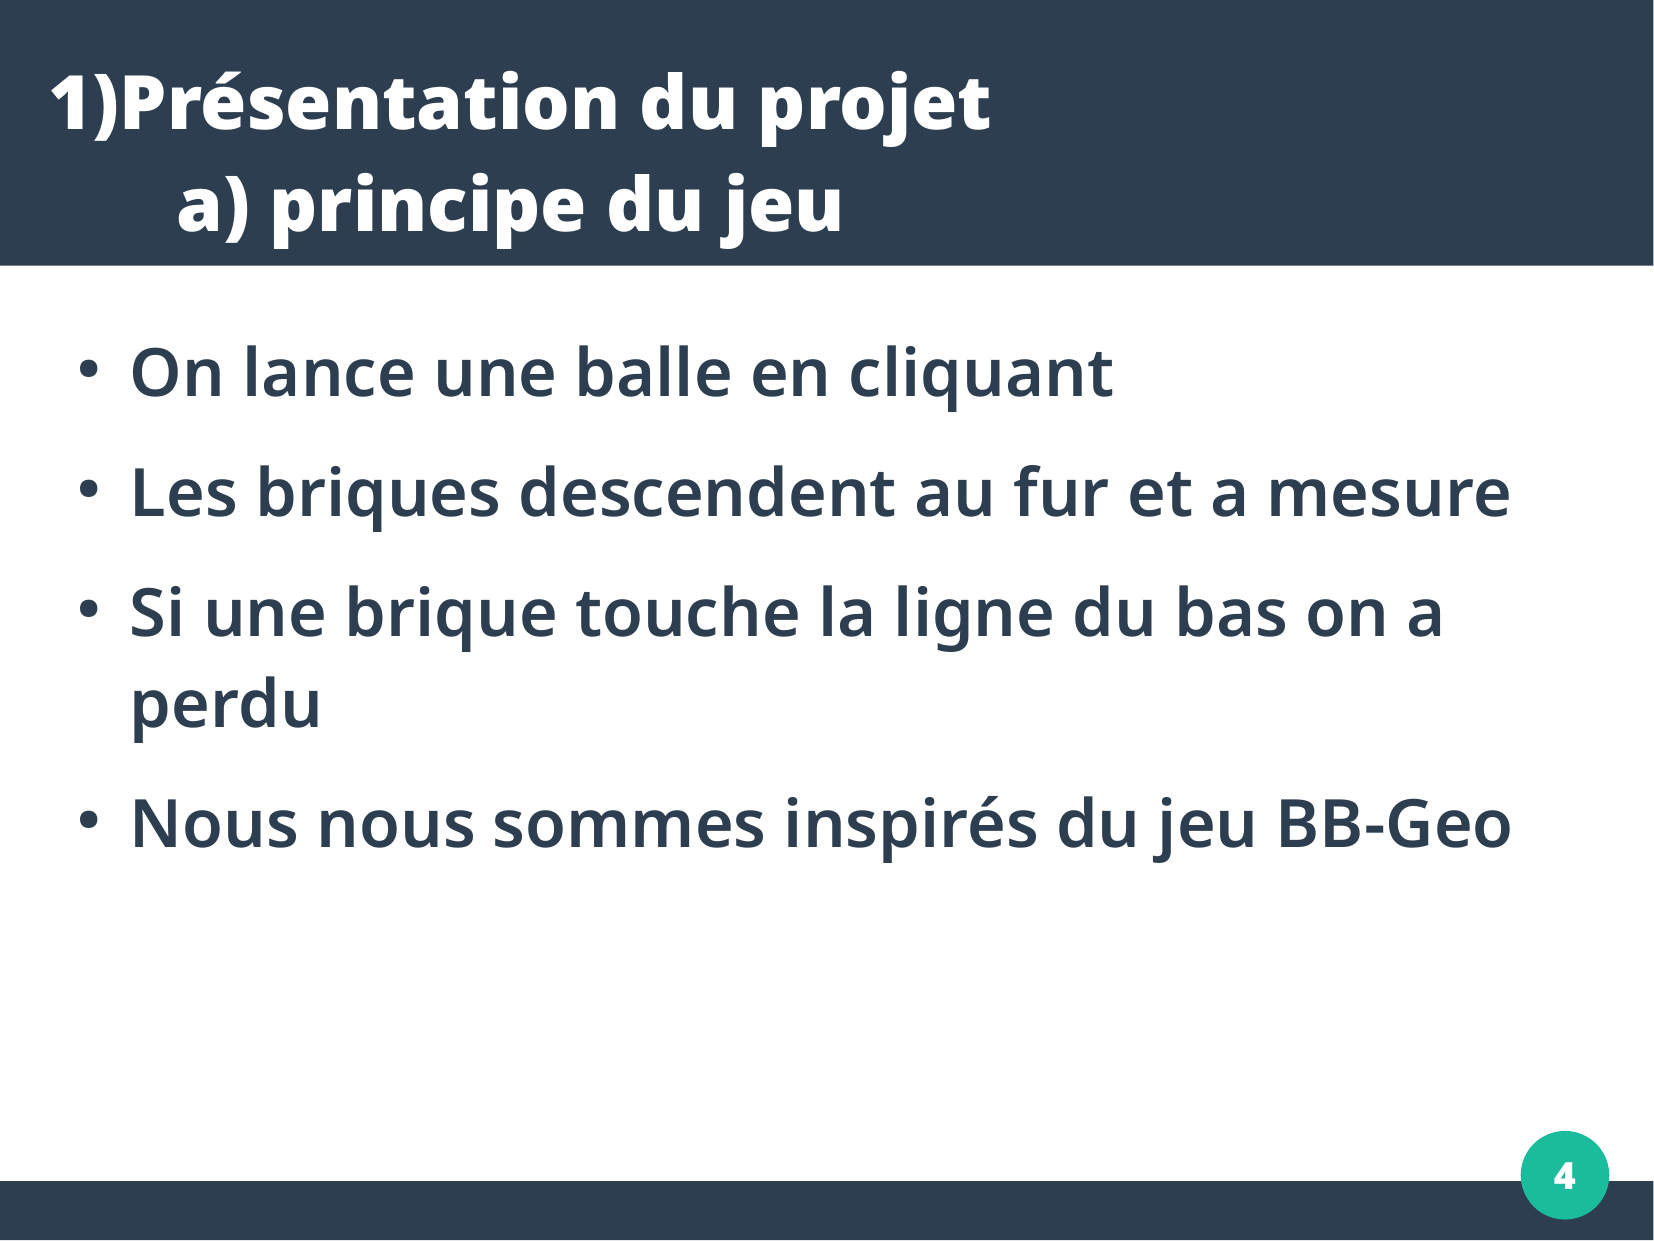

# 1)Présentation du projet a) principe du jeu
On lance une balle en cliquant
Les briques descendent au fur et a mesure
Si une brique touche la ligne du bas on a perdu
Nous nous sommes inspirés du jeu BB-Geo
4